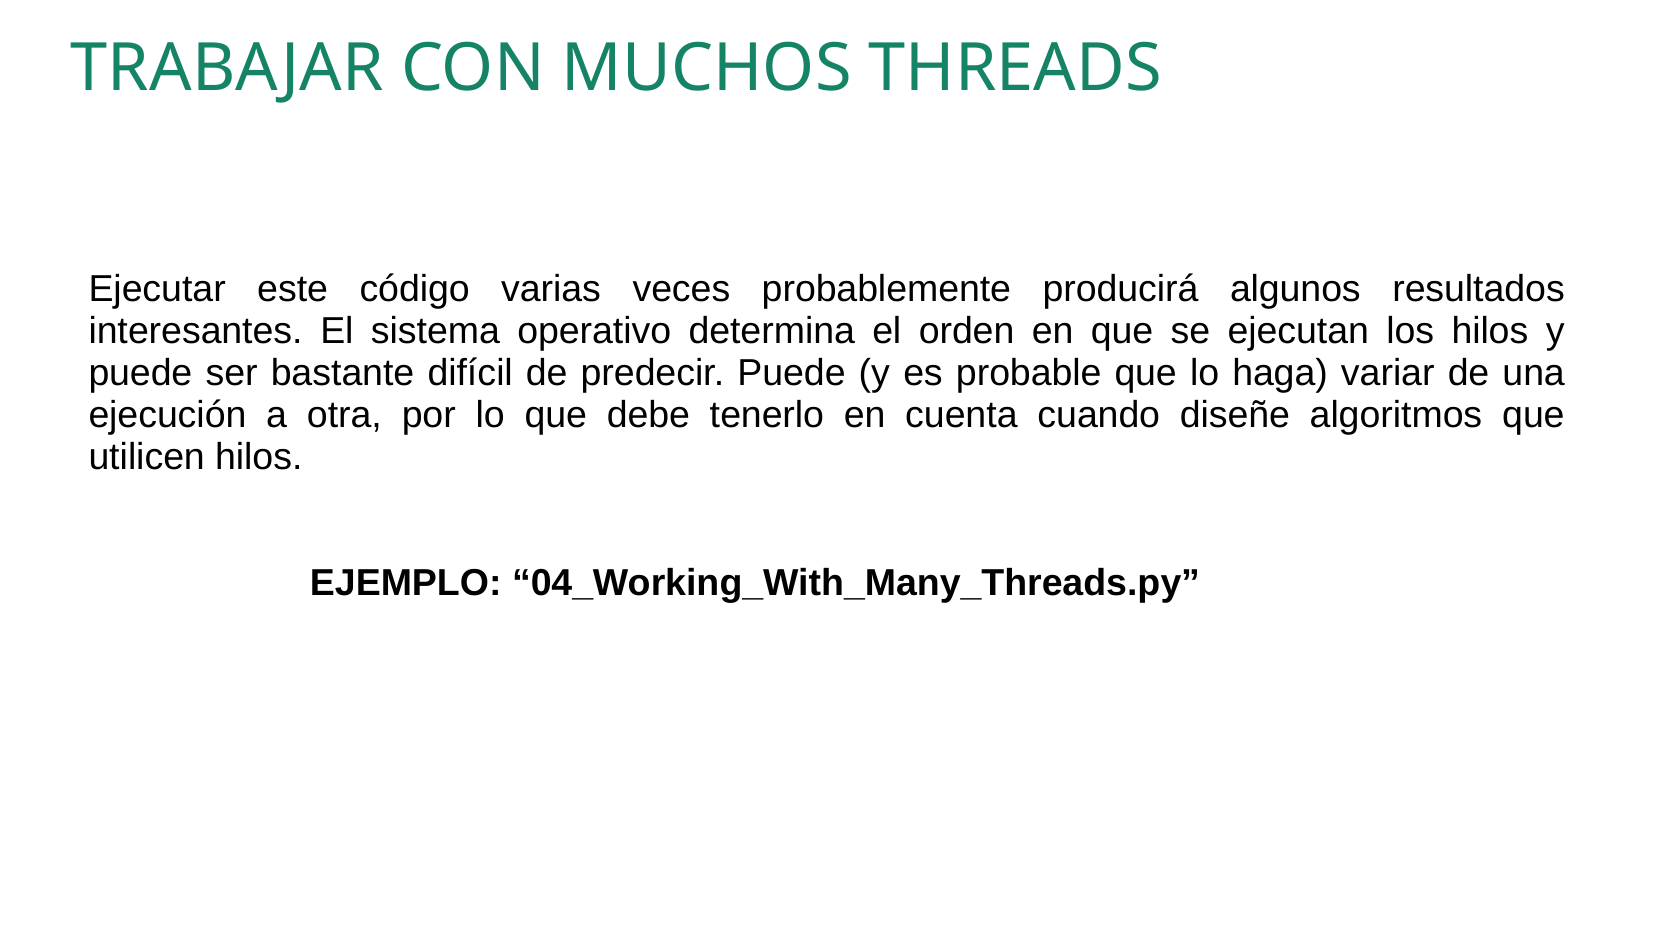

# TRABAJAR CON MUCHOS THREADS
Ejecutar este código varias veces probablemente producirá algunos resultados interesantes. El sistema operativo determina el orden en que se ejecutan los hilos y puede ser bastante difícil de predecir. Puede (y es probable que lo haga) variar de una ejecución a otra, por lo que debe tenerlo en cuenta cuando diseñe algoritmos que utilicen hilos.
			EJEMPLO: “04_Working_With_Many_Threads.py”